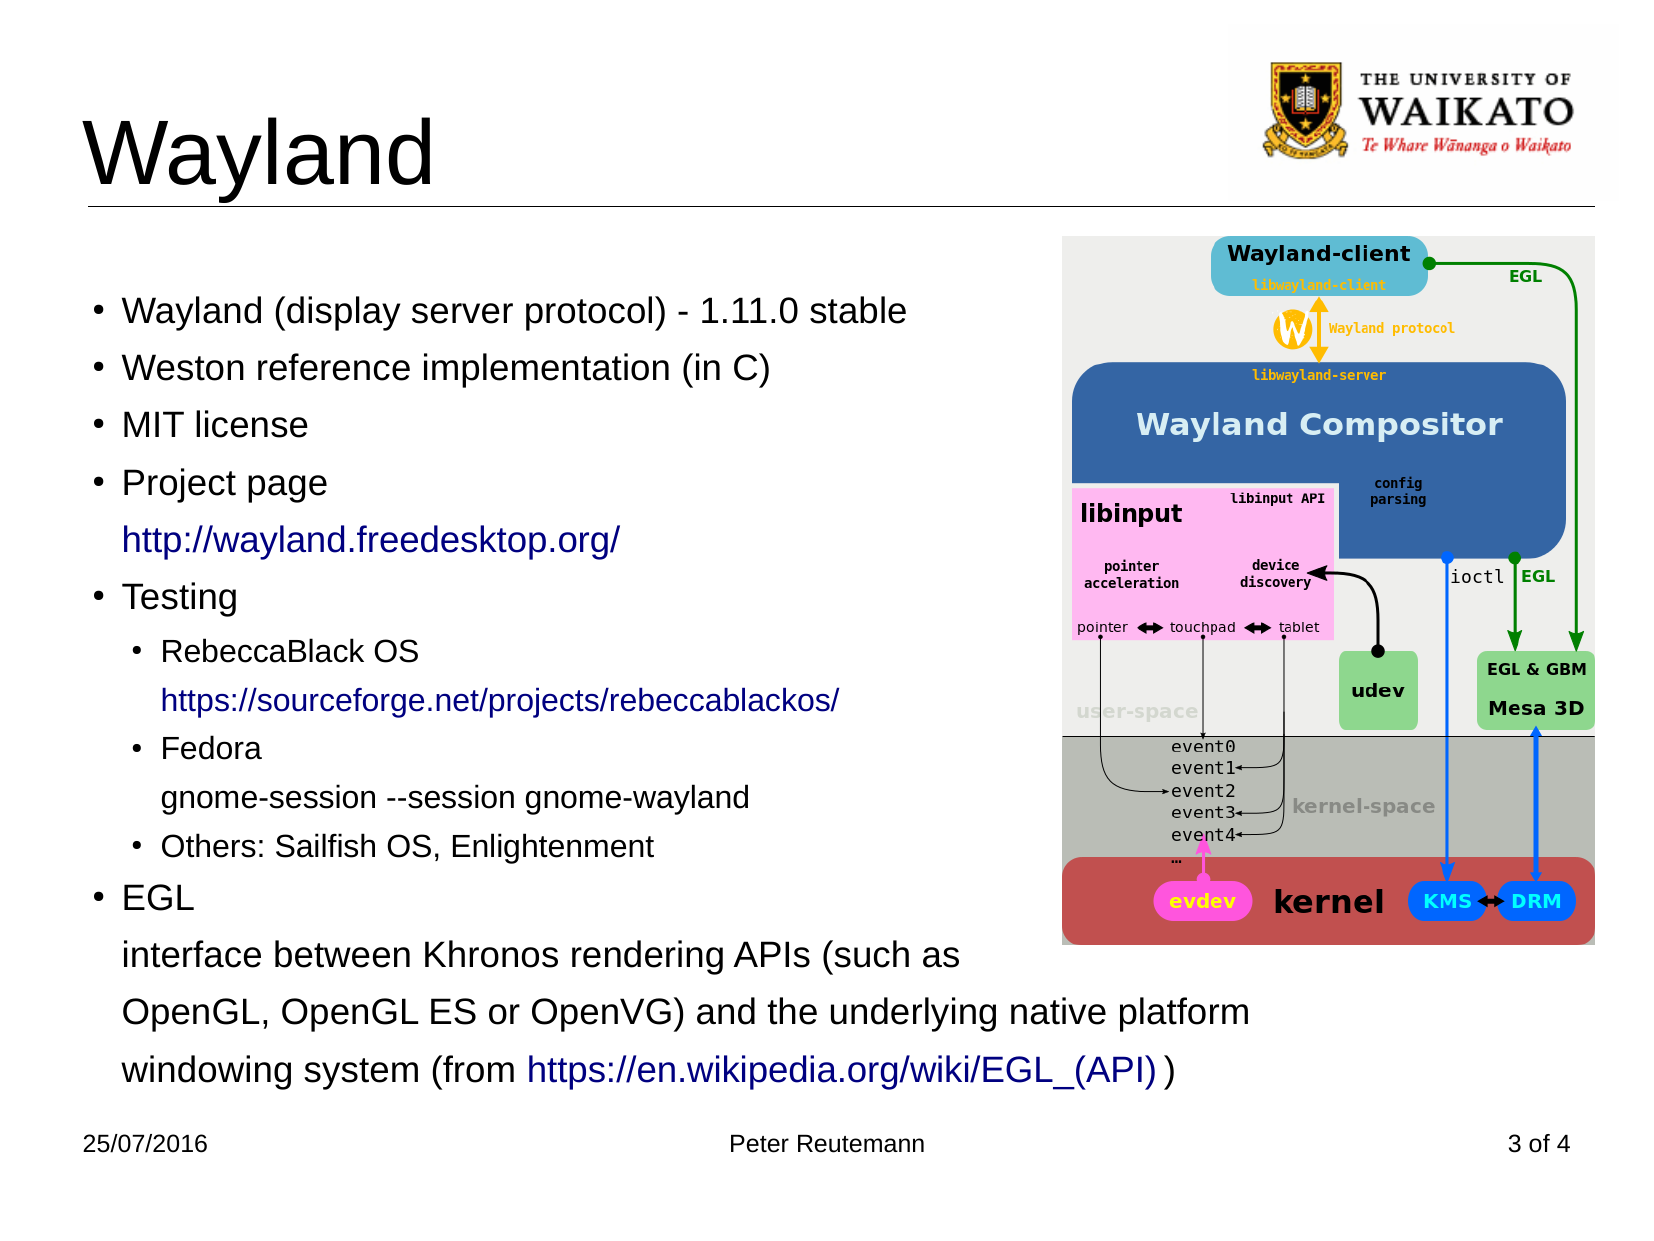

# Wayland
Wayland (display server protocol) - 1.11.0 stable
Weston reference implementation (in C)
MIT license
Project page
http://wayland.freedesktop.org/
Testing
RebeccaBlack OS
https://sourceforge.net/projects/rebeccablackos/
Fedora
gnome-session --session gnome-wayland
Others: Sailfish OS, Enlightenment
EGL
interface between Khronos rendering APIs (such as
OpenGL, OpenGL ES or OpenVG) and the underlying native platform
windowing system (from https://en.wikipedia.org/wiki/EGL_(API))
25/07/2016
Peter Reutemann
3